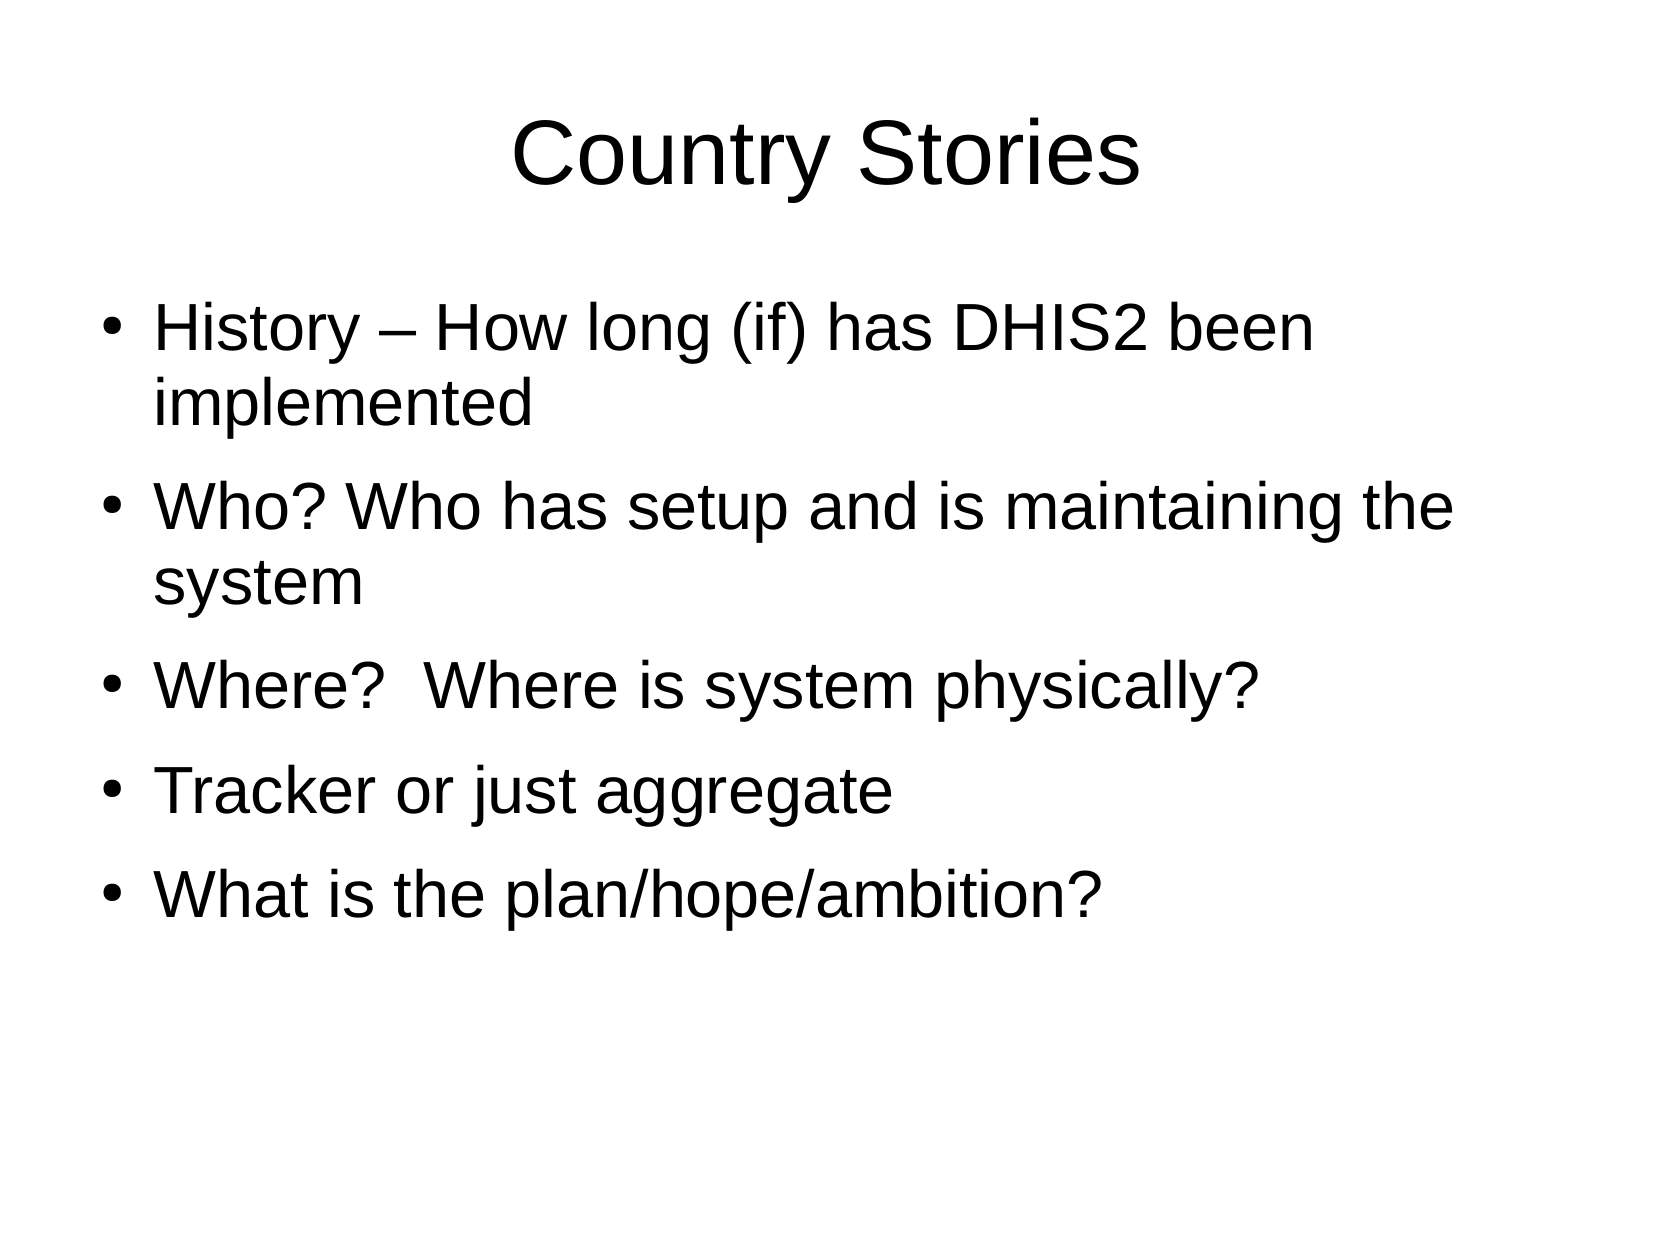

# Country Stories
History – How long (if) has DHIS2 been implemented
Who? Who has setup and is maintaining the system
Where? Where is system physically?
Tracker or just aggregate
What is the plan/hope/ambition?